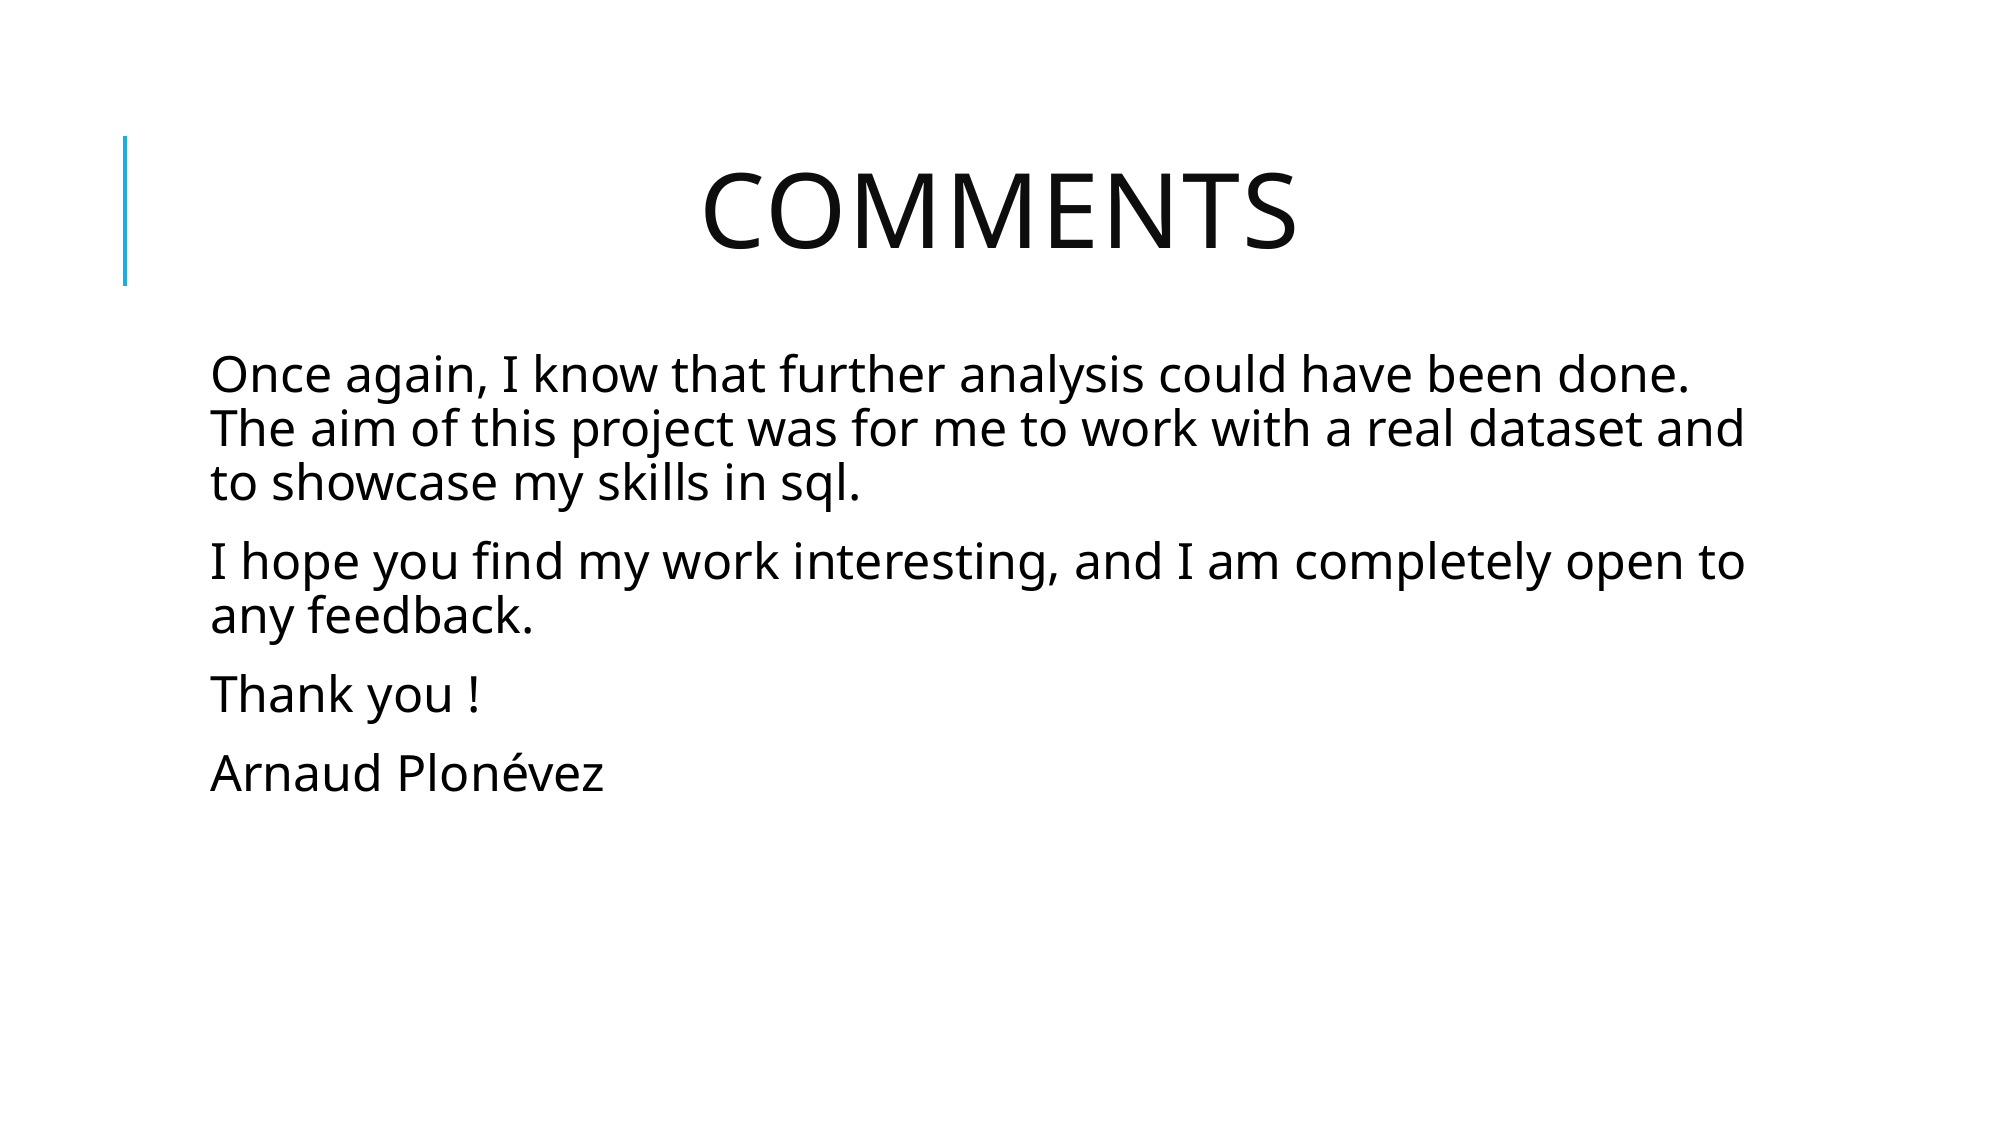

# Comments
Once again, I know that further analysis could have been done. The aim of this project was for me to work with a real dataset and to showcase my skills in sql.
I hope you find my work interesting, and I am completely open to any feedback.
Thank you !
Arnaud Plonévez